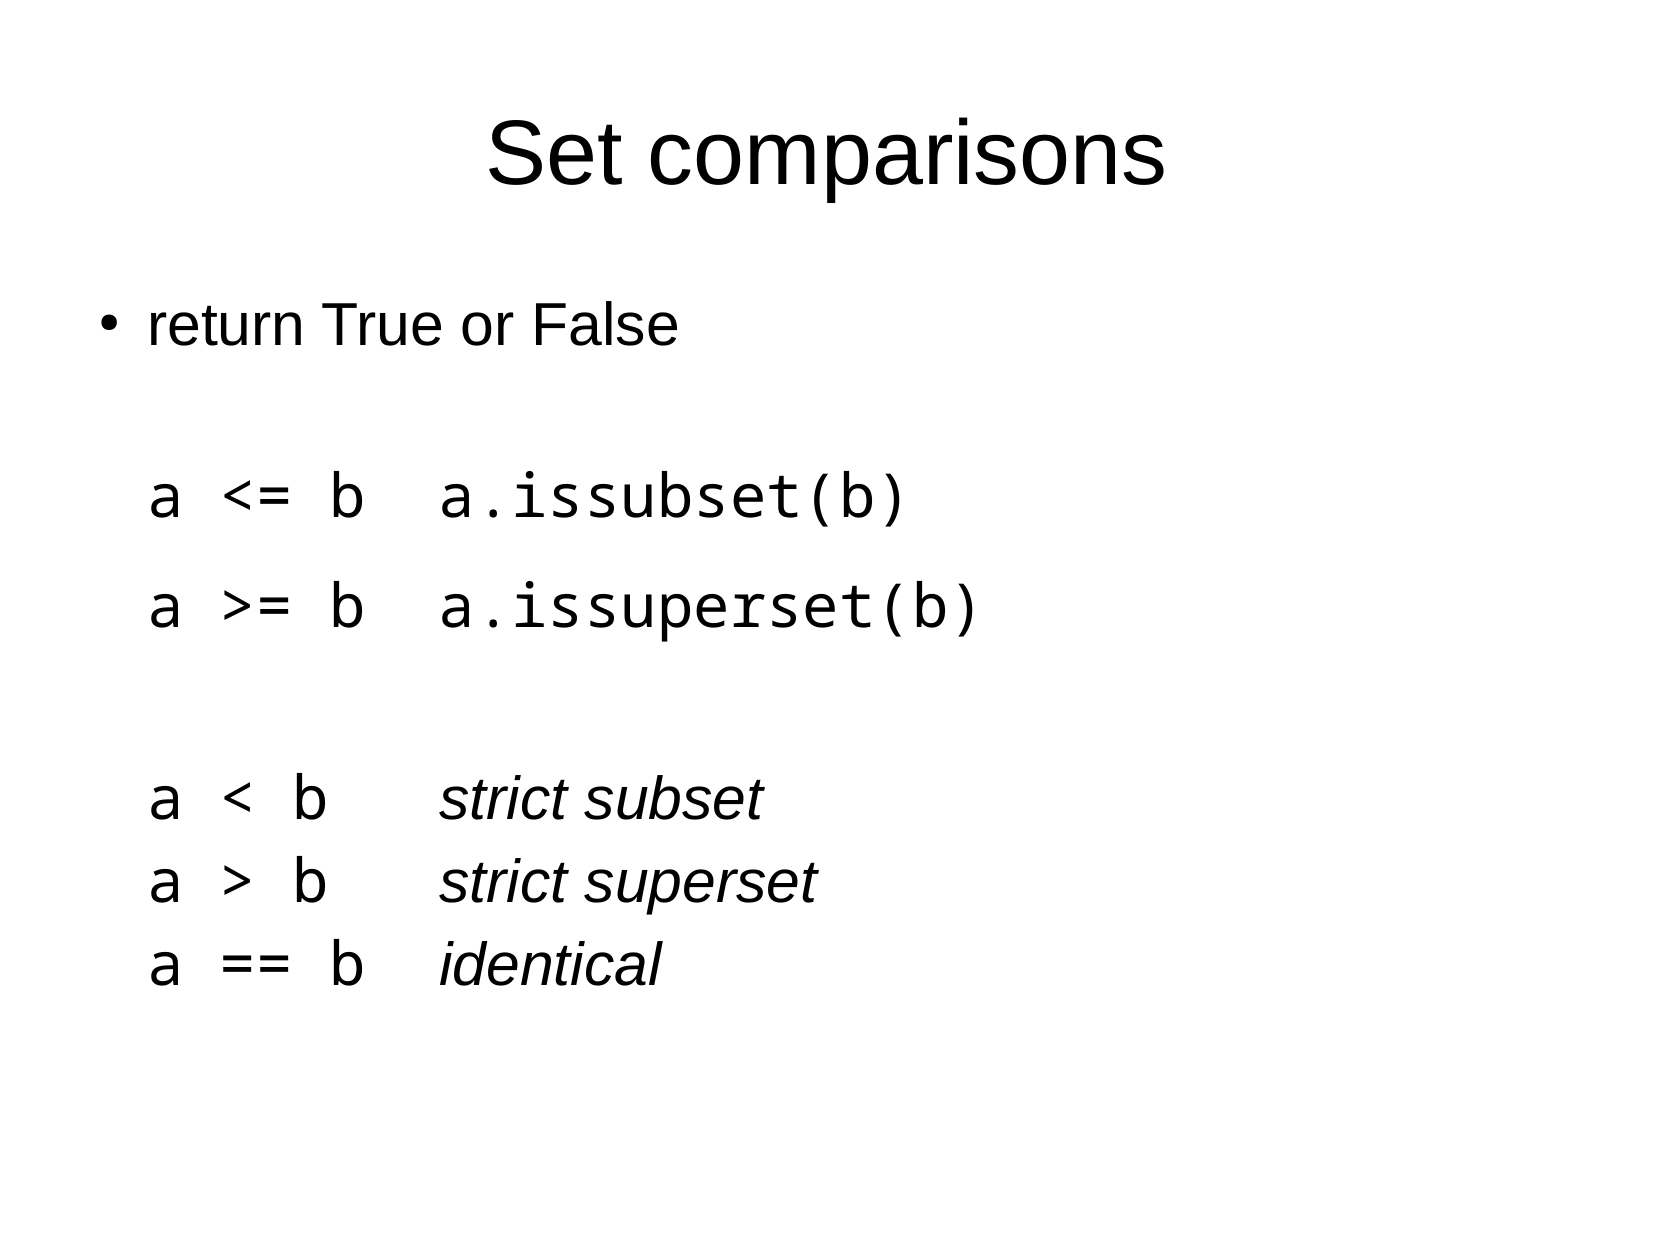

# Set comparisons
return True or False
a <= b a.issubset(b)
a >= b a.issuperset(b)
a < b strict subset
a > b strict superset
a == b identical